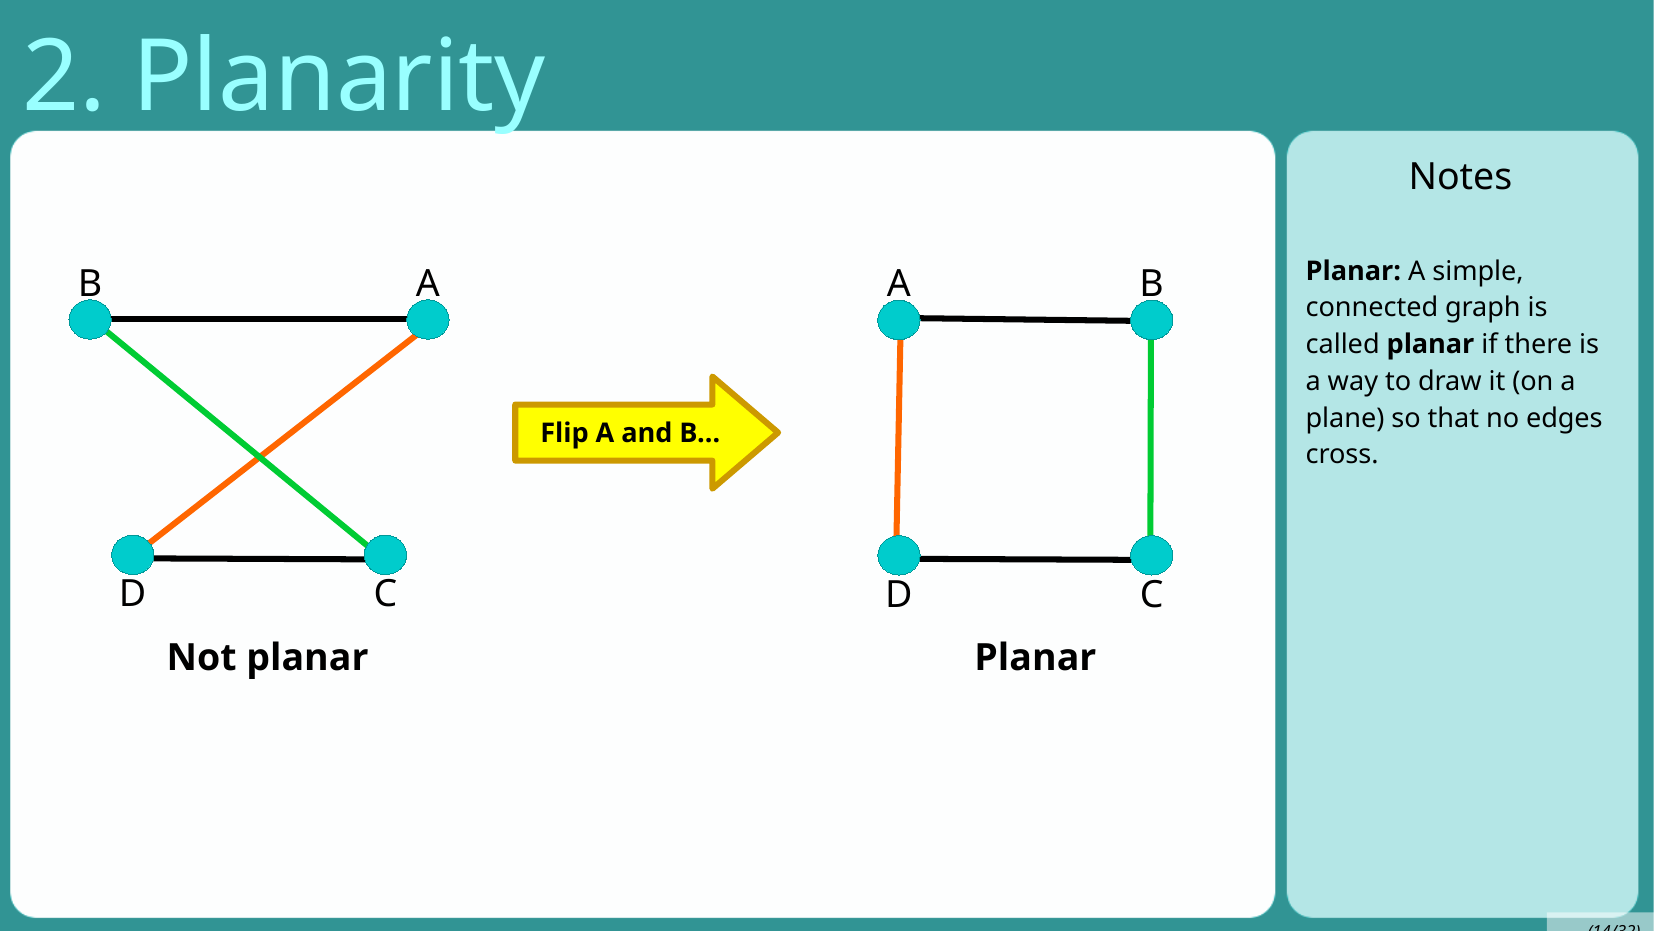

# 2. Planarity
Notes
Planar: A simple, connected graph is called planar if there is a way to draw it (on a plane) so that no edges cross.
B
A
A
B
Flip A and B…
D
C
D
C
Not planar
Planar